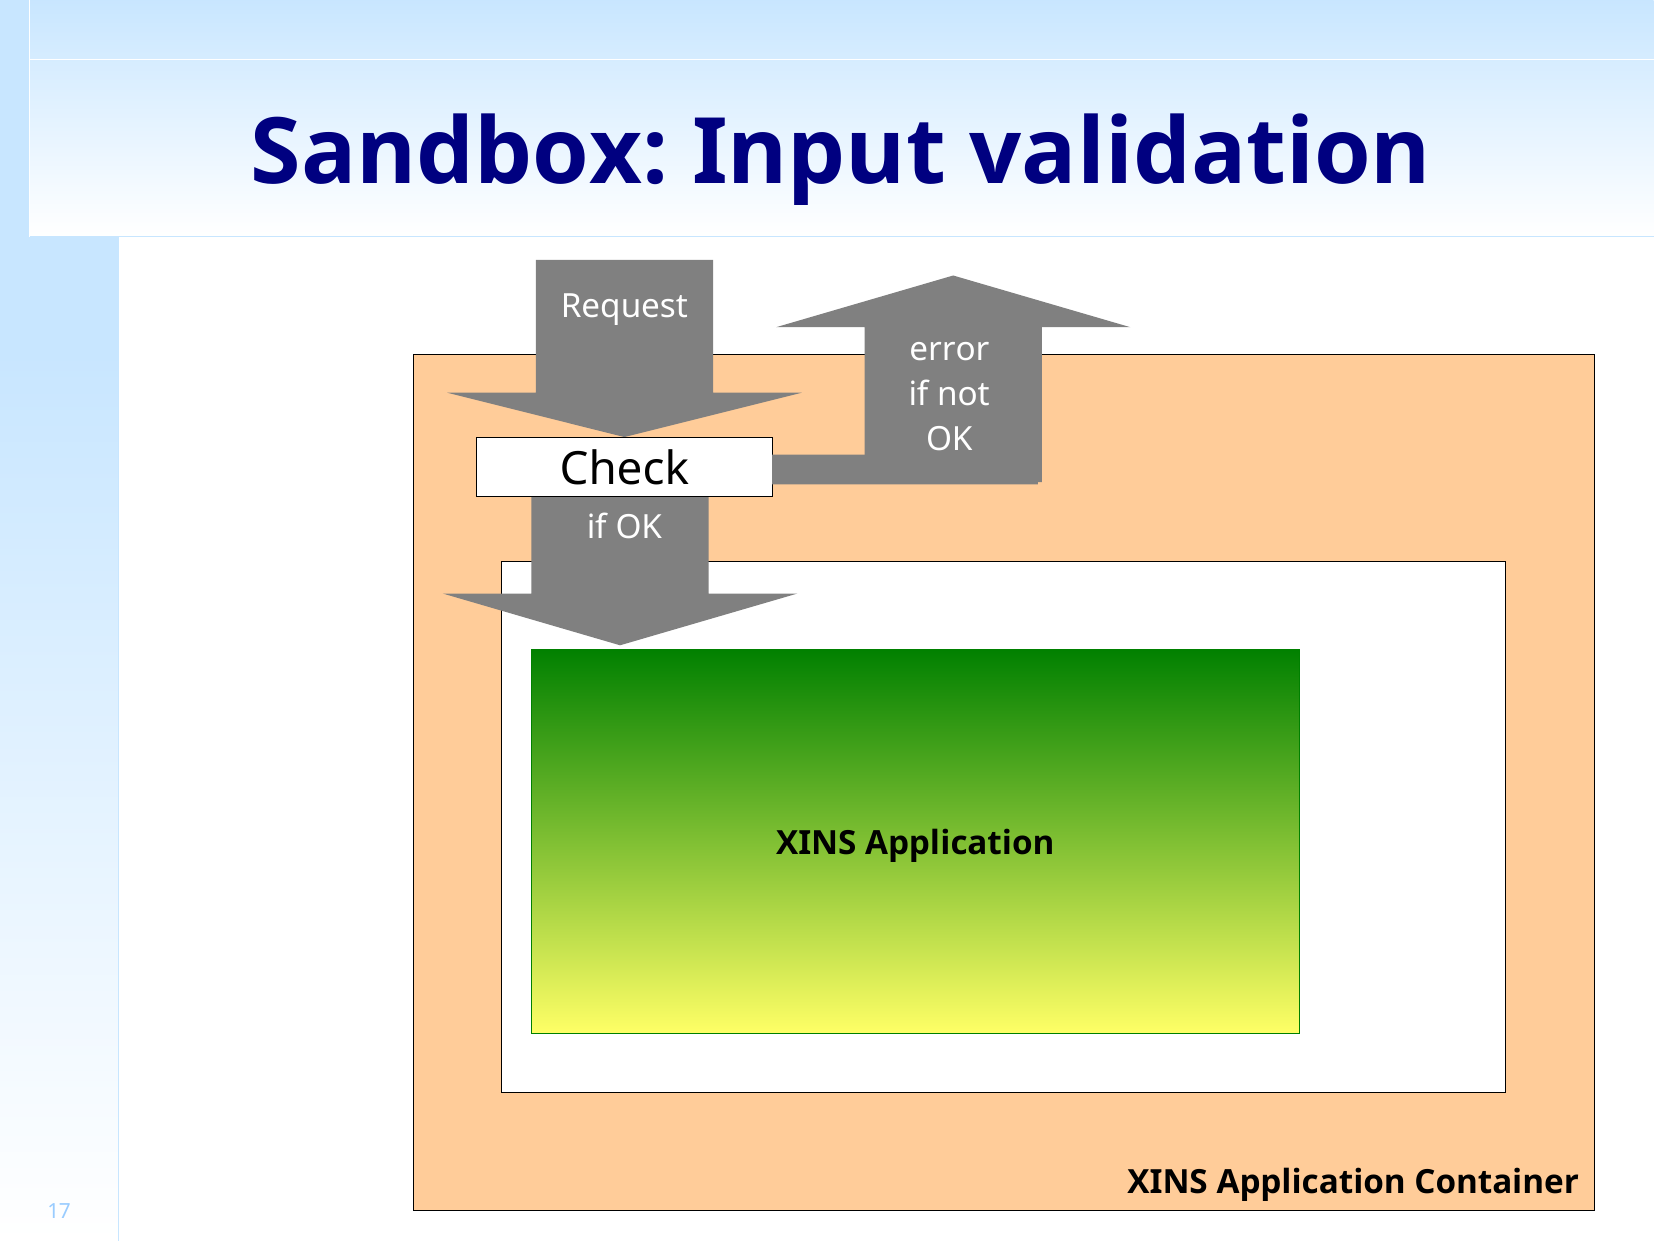

# Sandbox: Input validation
Request
error
if not
OK
Check
if OK
XINS Application
XINS Application Container